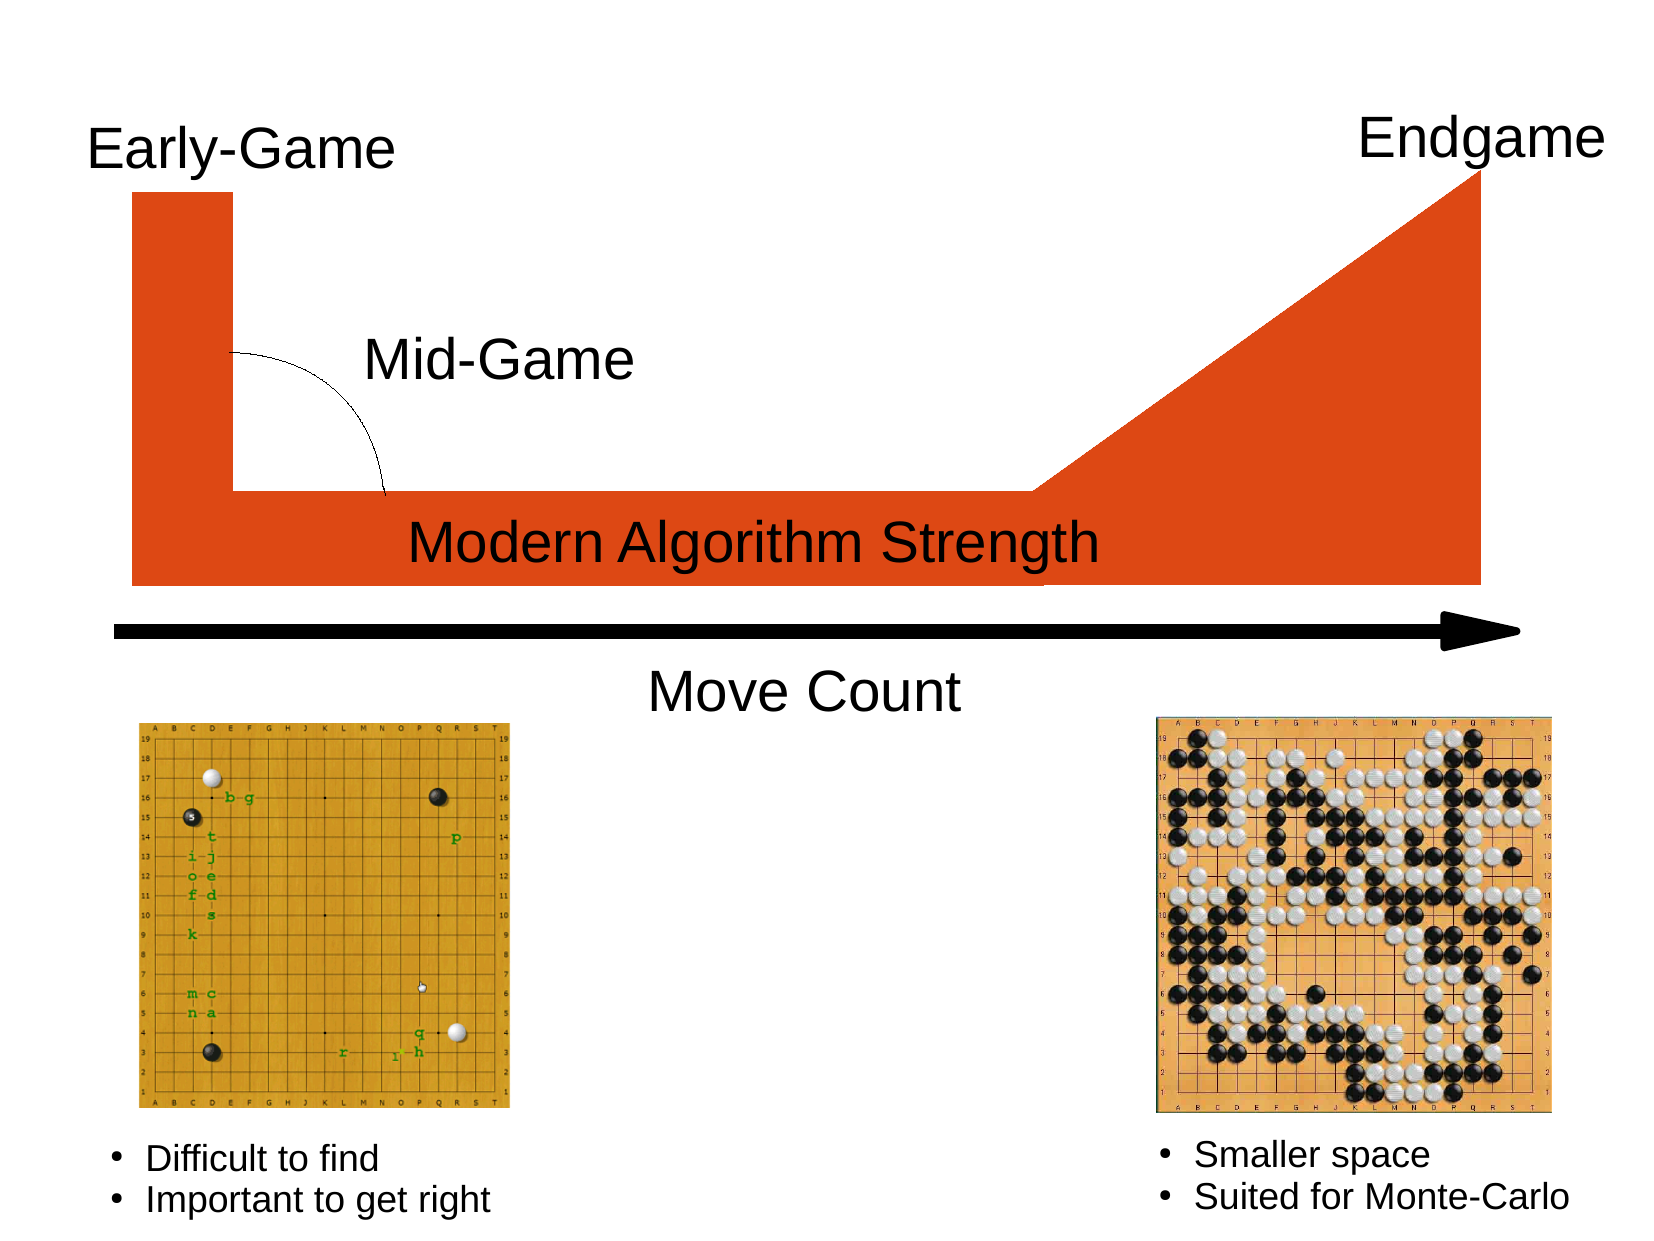

Endgame
Early-Game
Mid-Game
Modern Algorithm Strength
Move Count
Smaller space
Suited for Monte-Carlo
Difficult to find
Important to get right